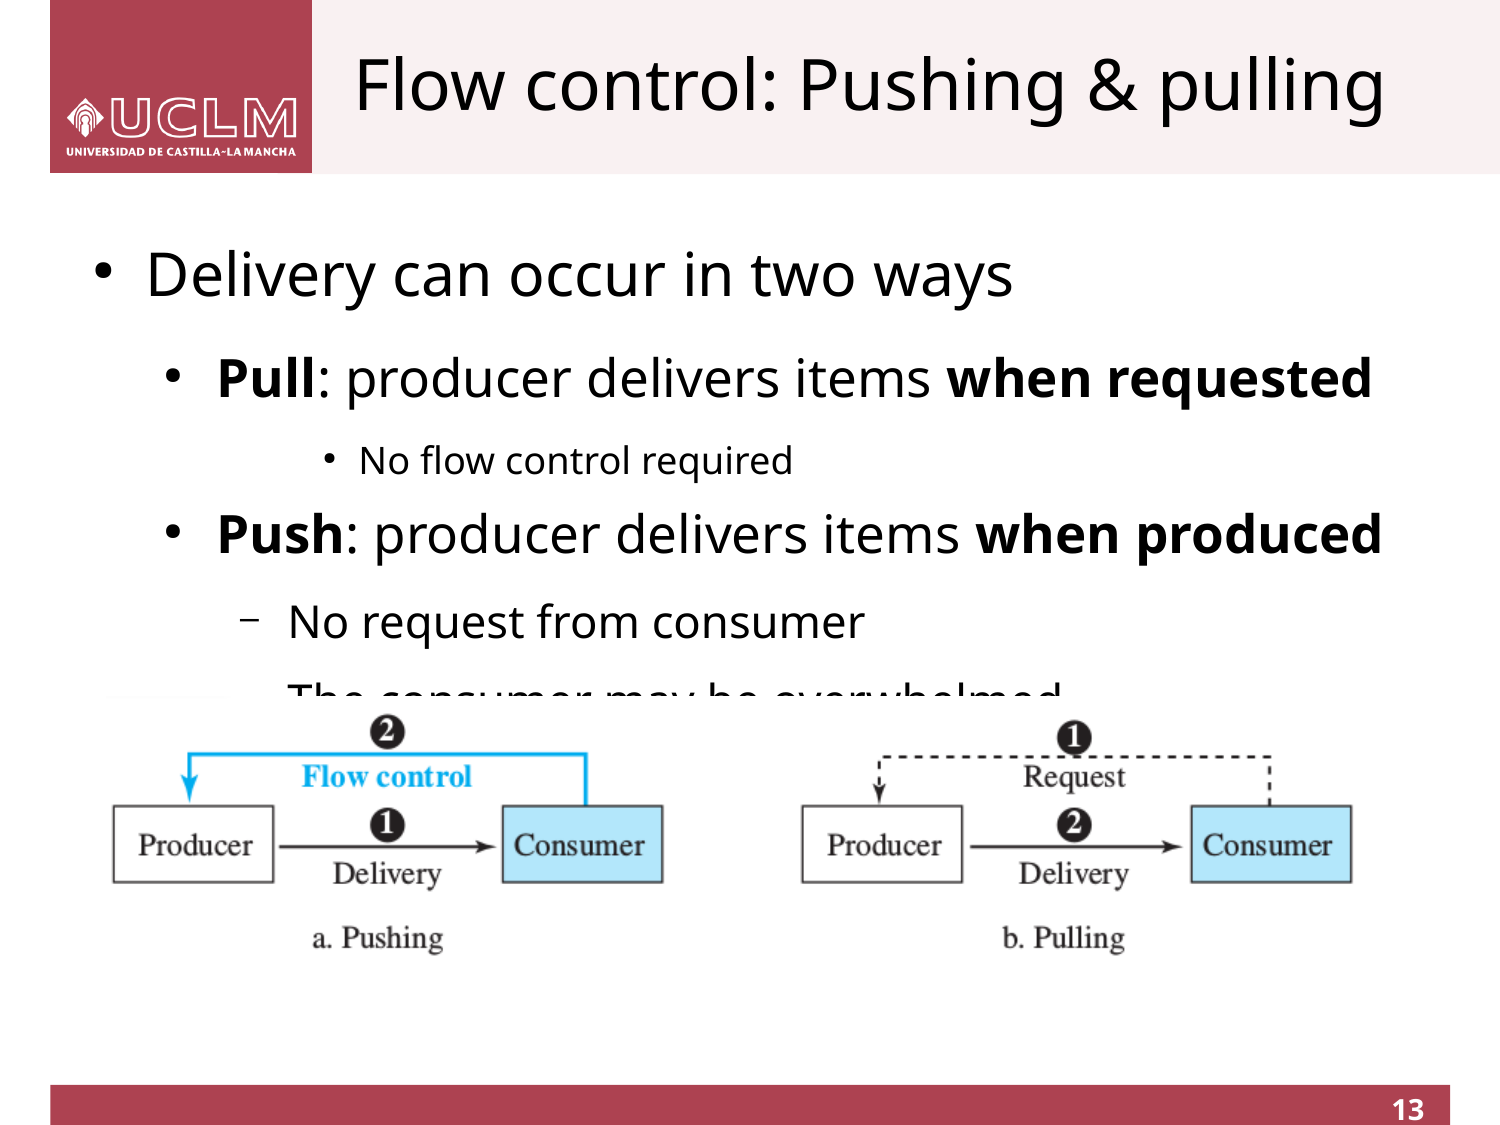

# Flow control: Pushing & pulling
Delivery can occur in two ways
Pull: producer delivers items when requested
No flow control required
Push: producer delivers items when produced
No request from consumer
The consumer may be overwhelmed
Need for flow control
13